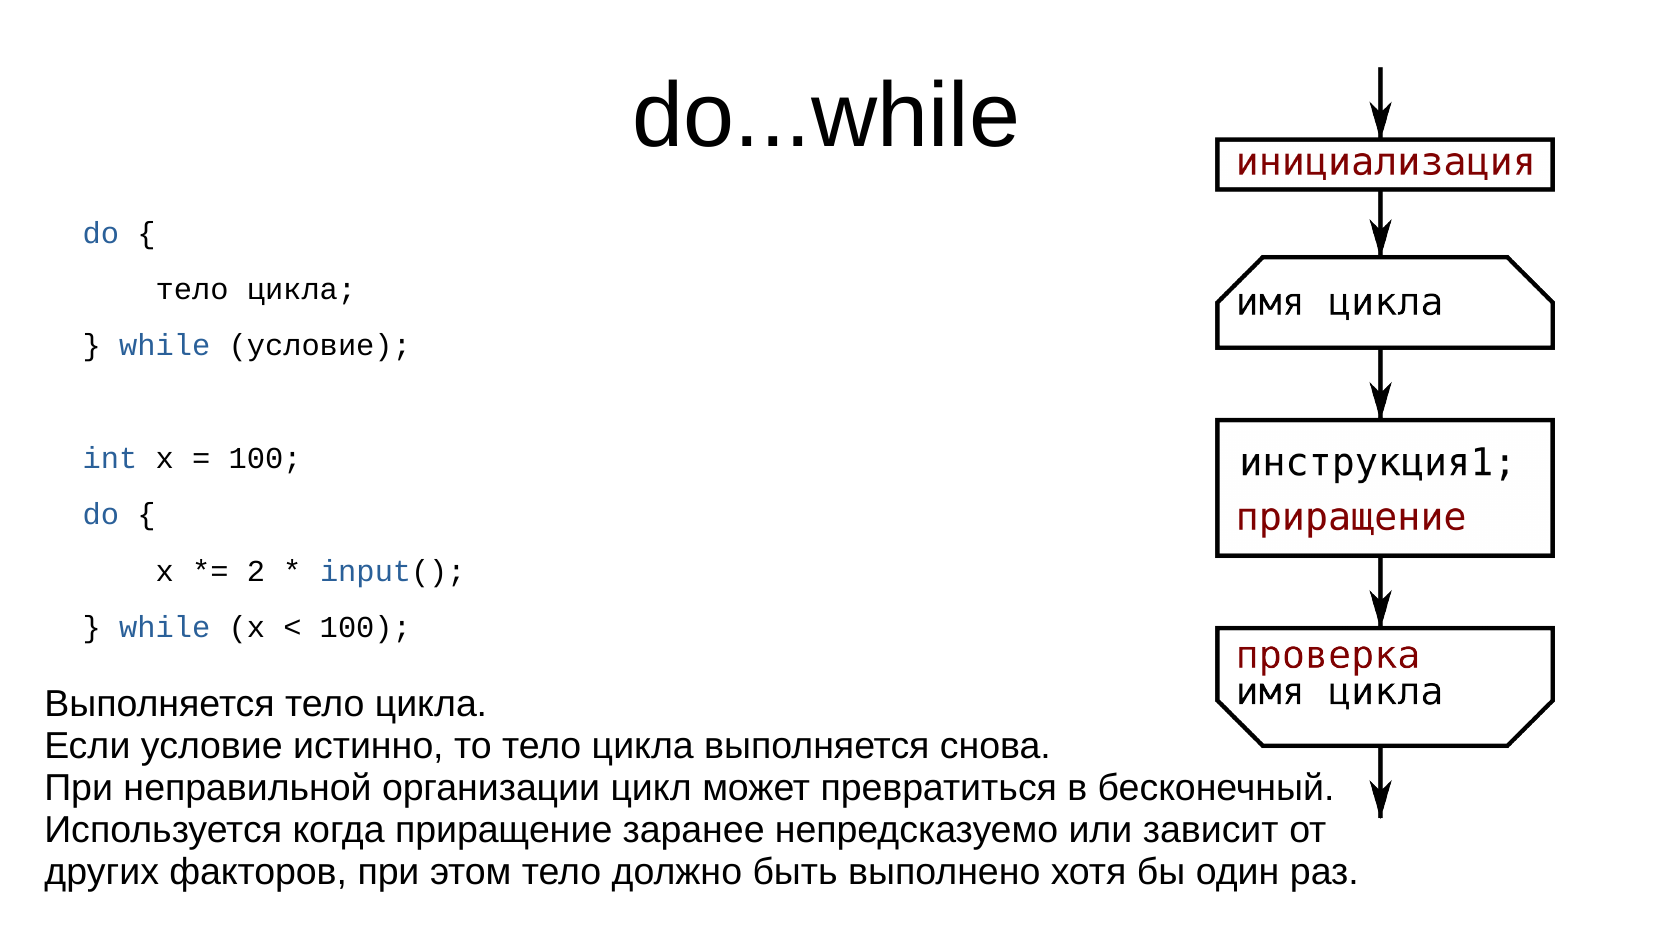

# do...while
do {
 тело цикла;
} while (условие);
int x = 100;
do {
 x *= 2 * input();
} while (x < 100);
Выполняется тело цикла.
Если условие истинно, то тело цикла выполняется снова.
При неправильной организации цикл может превратиться в бесконечный.
Используется когда приращение заранее непредсказуемо или зависит от других факторов, при этом тело должно быть выполнено хотя бы один раз.